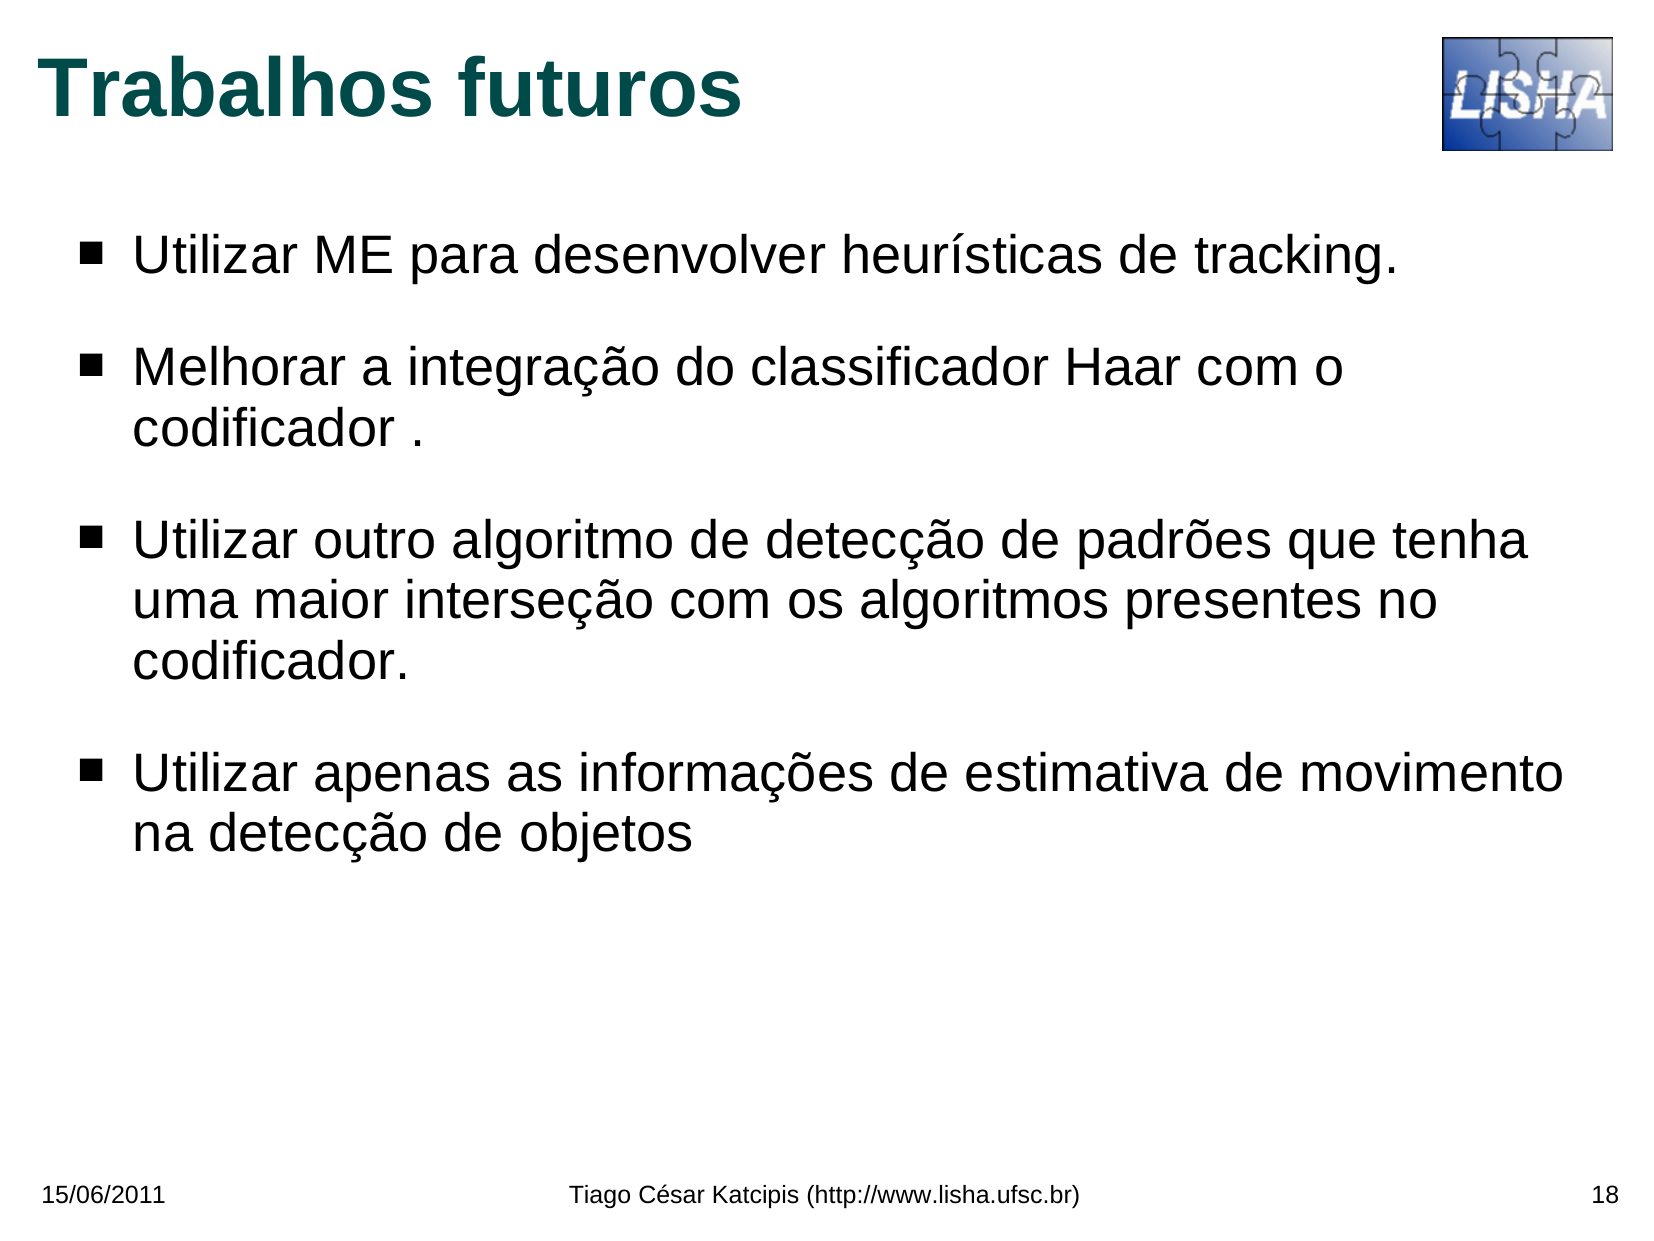

# Trabalhos futuros
Utilizar ME para desenvolver heurísticas de tracking.
Melhorar a integração do classificador Haar com o codificador .
Utilizar outro algoritmo de detecção de padrões que tenha uma maior interseção com os algoritmos presentes no codificador.
Utilizar apenas as informações de estimativa de movimento na detecção de objetos